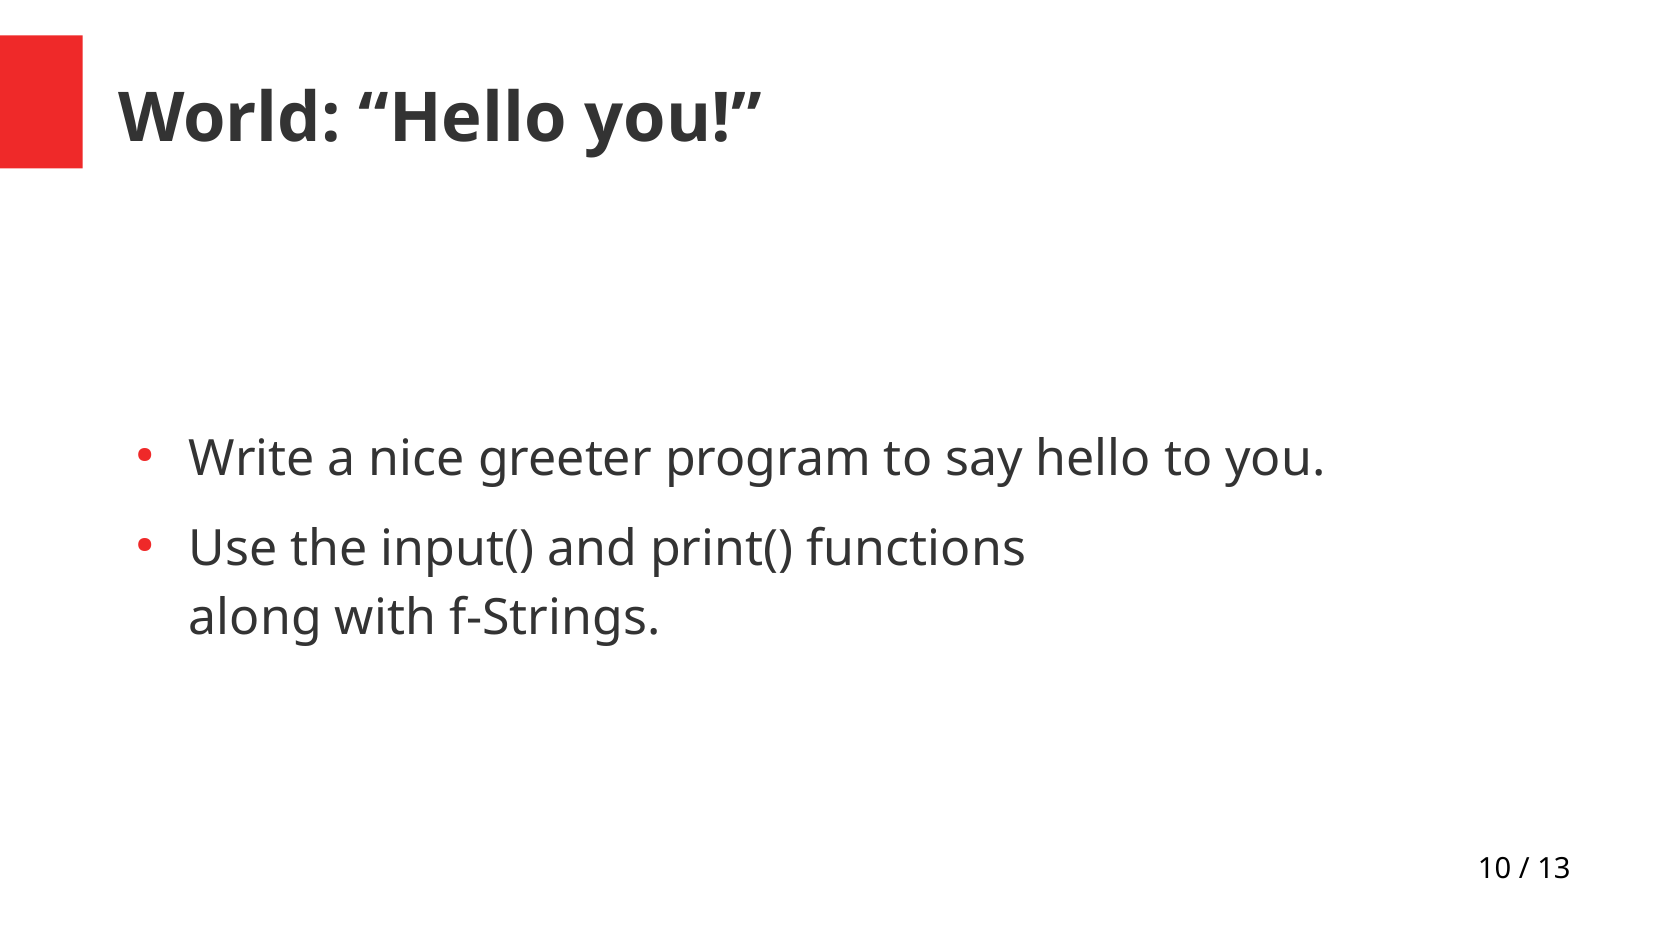

# World: “Hello you!”
Write a nice greeter program to say hello to you.
Use the input() and print() functions
along with f-Strings.
10